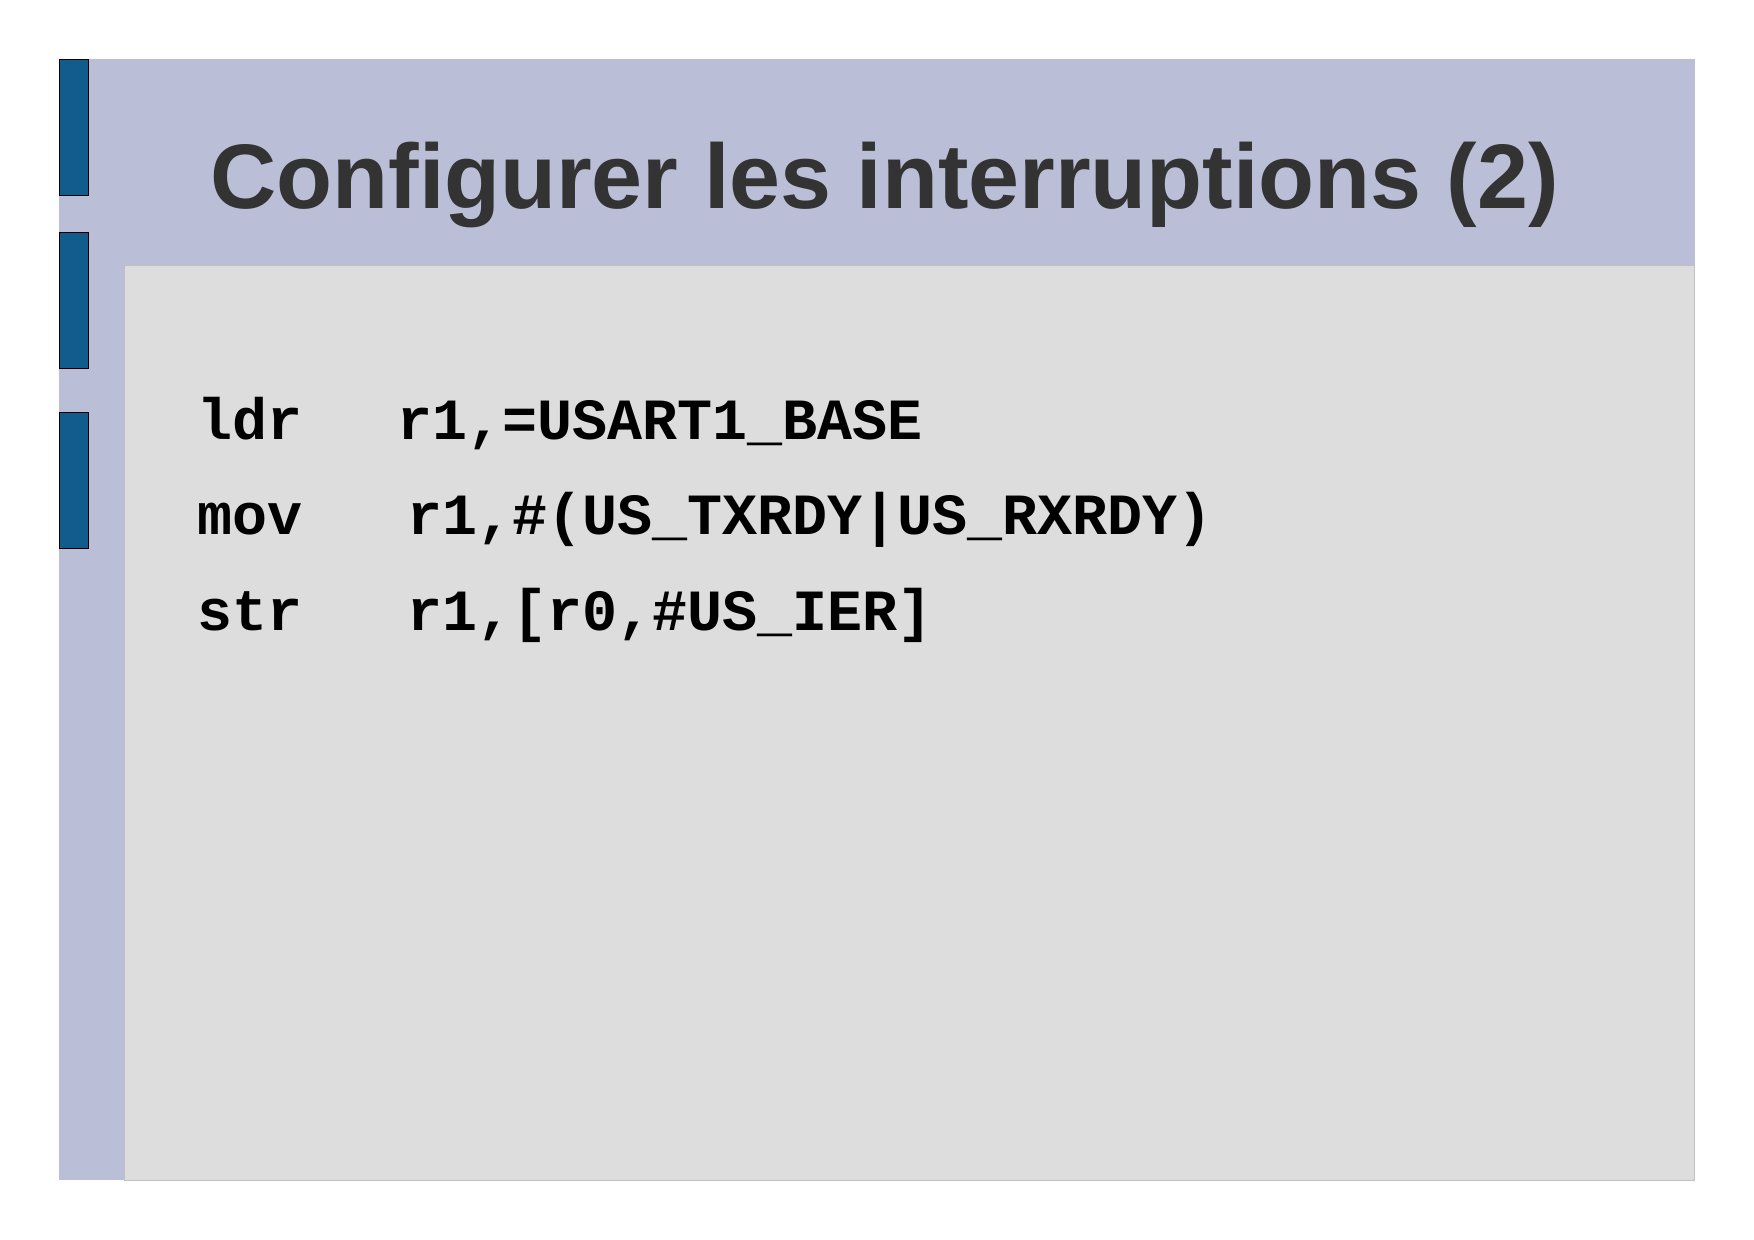

# Configurer les interruptions (2)
ldr 	r1,=USART1_BASE
mov r1,#(US_TXRDY|US_RXRDY)
str r1,[r0,#US_IER]